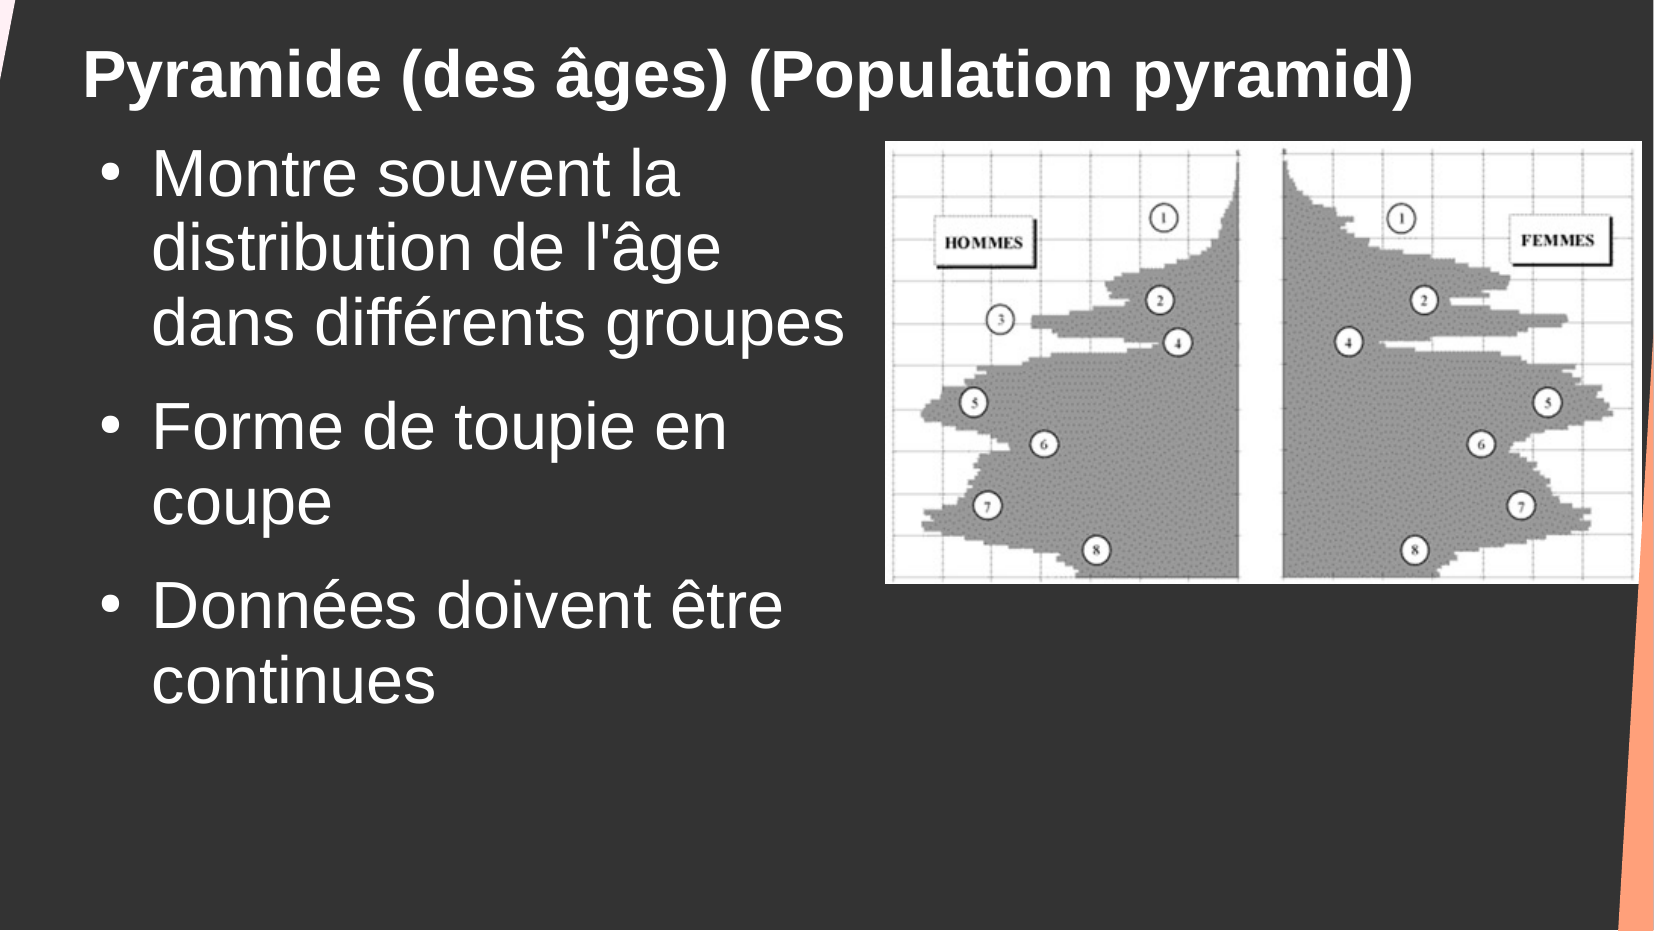

# Pyramide (des âges) (Population pyramid)
Montre souvent la distribution de l'âge dans différents groupes
Forme de toupie en coupe
Données doivent être continues